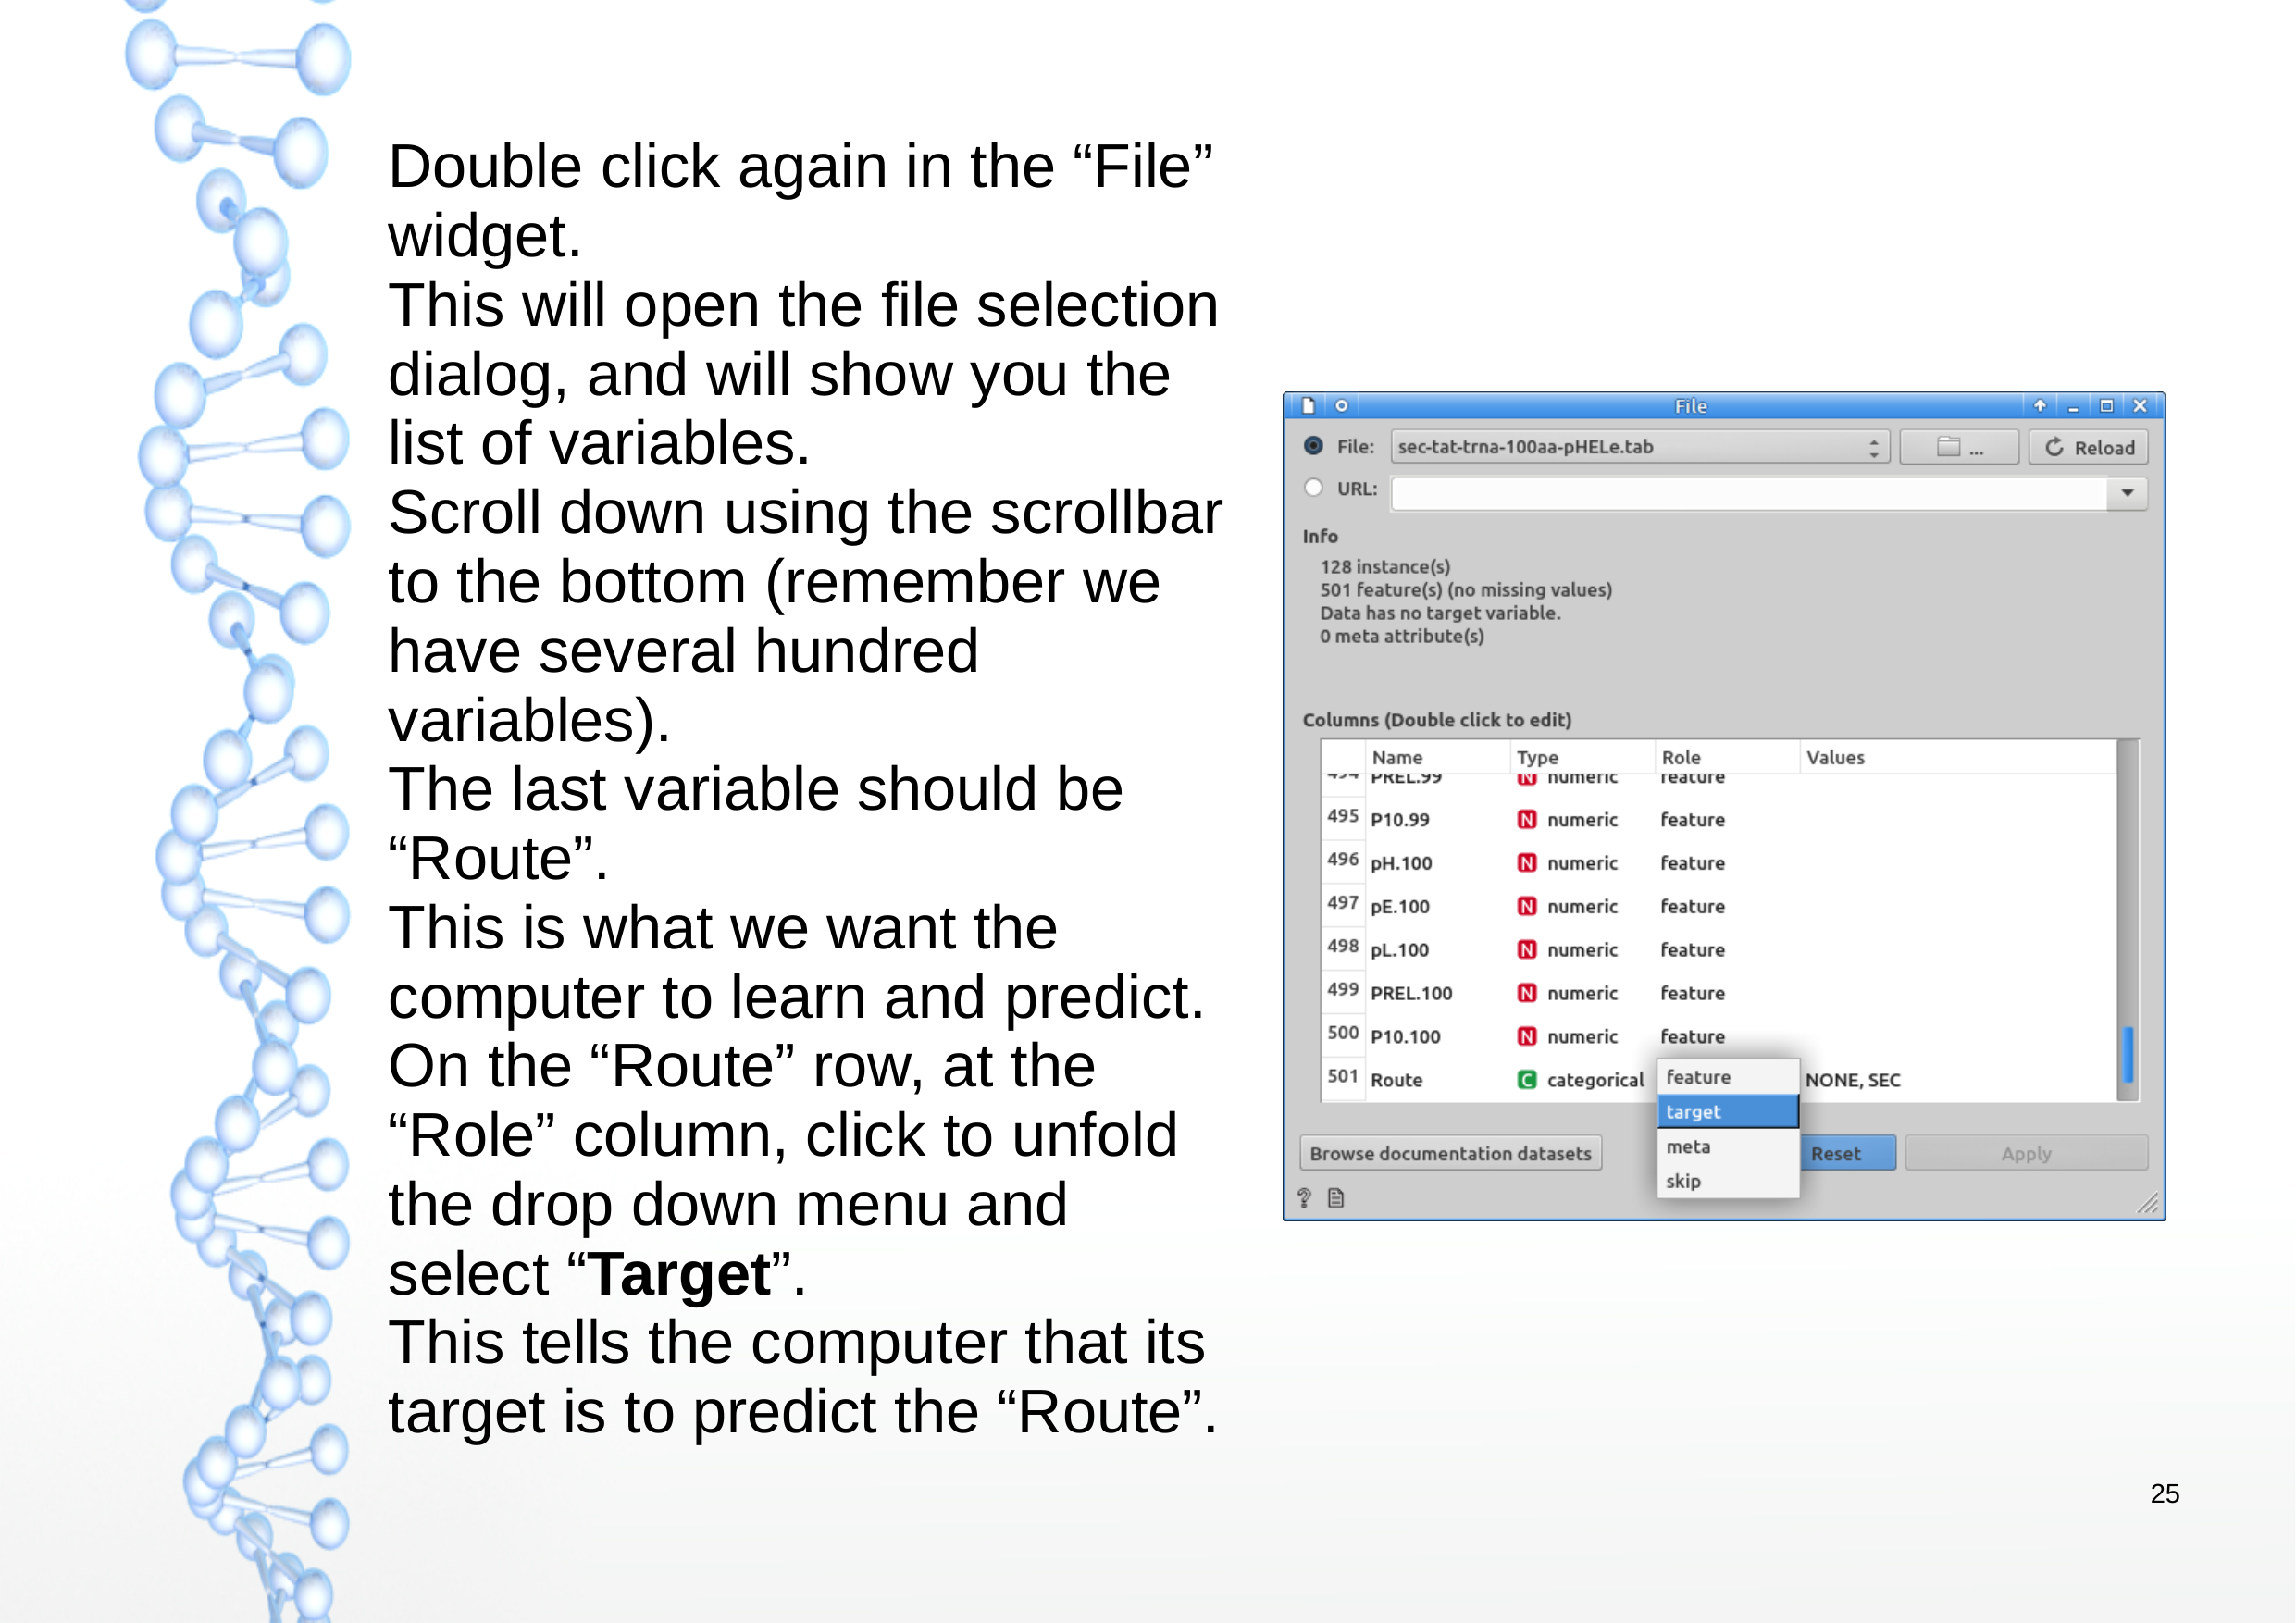

Double click again in the “File” widget.
This will open the file selection dialog, and will show you the list of variables.
Scroll down using the scrollbar to the bottom (remember we have several hundred variables).
The last variable should be “Route”.
This is what we want the computer to learn and predict.
On the “Route” row, at the “Role” column, click to unfold the drop down menu and select “Target”.
This tells the computer that its target is to predict the “Route”.
25